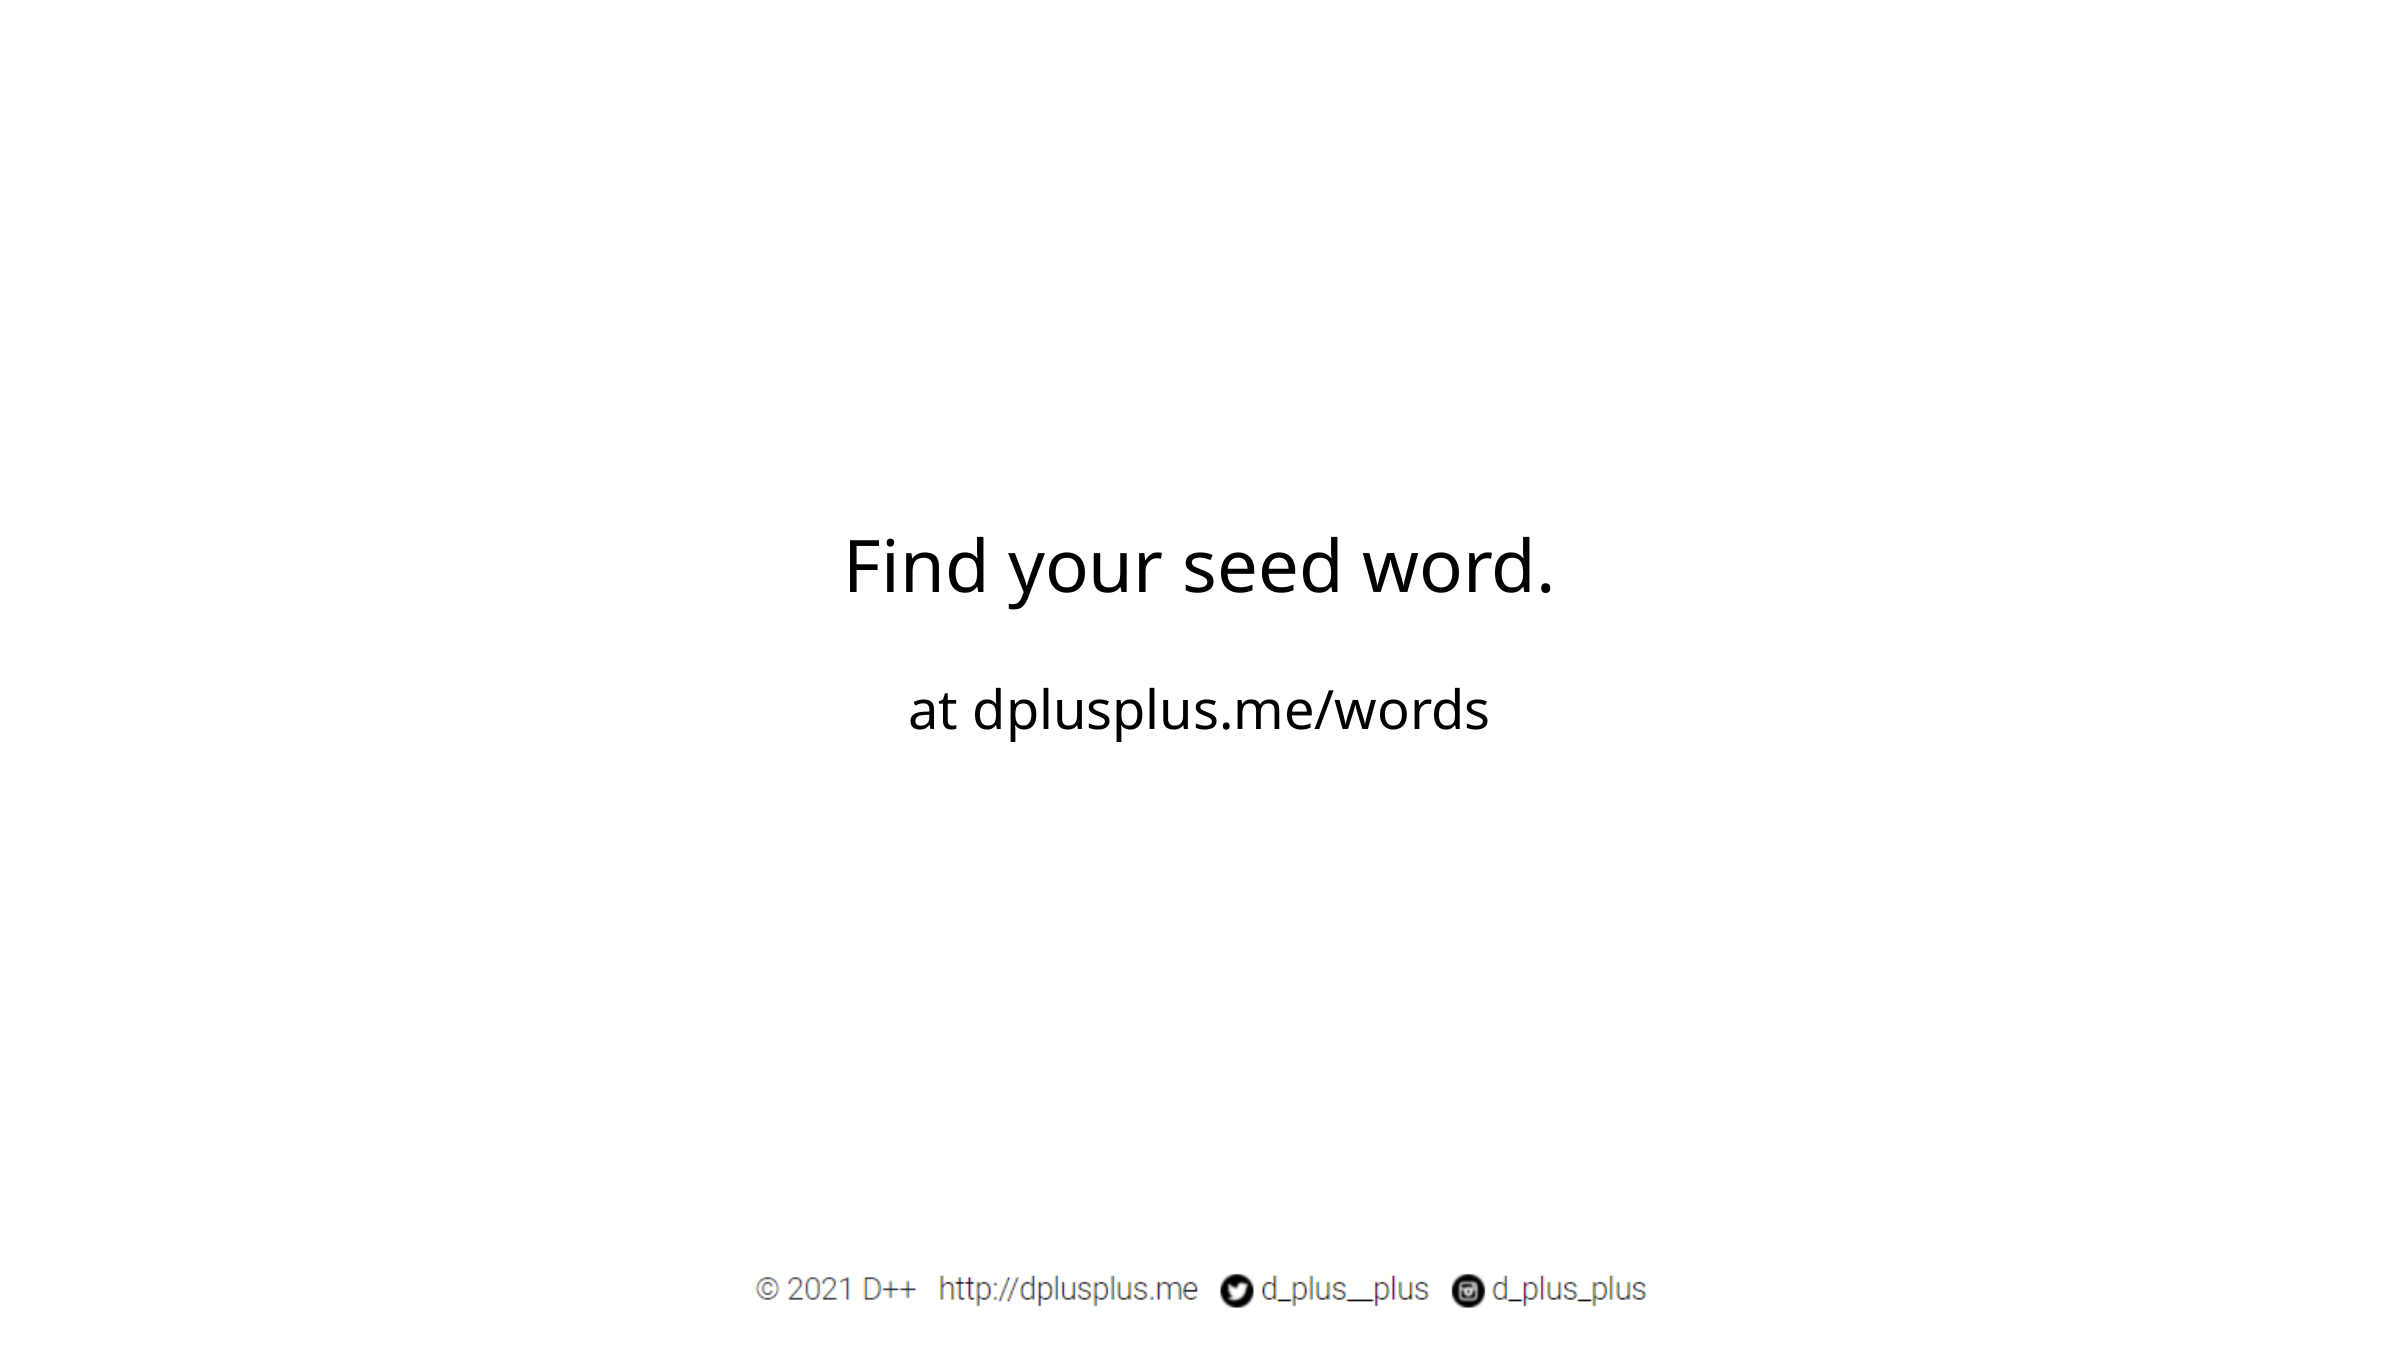

# Find your seed word.
at dplusplus.me/words